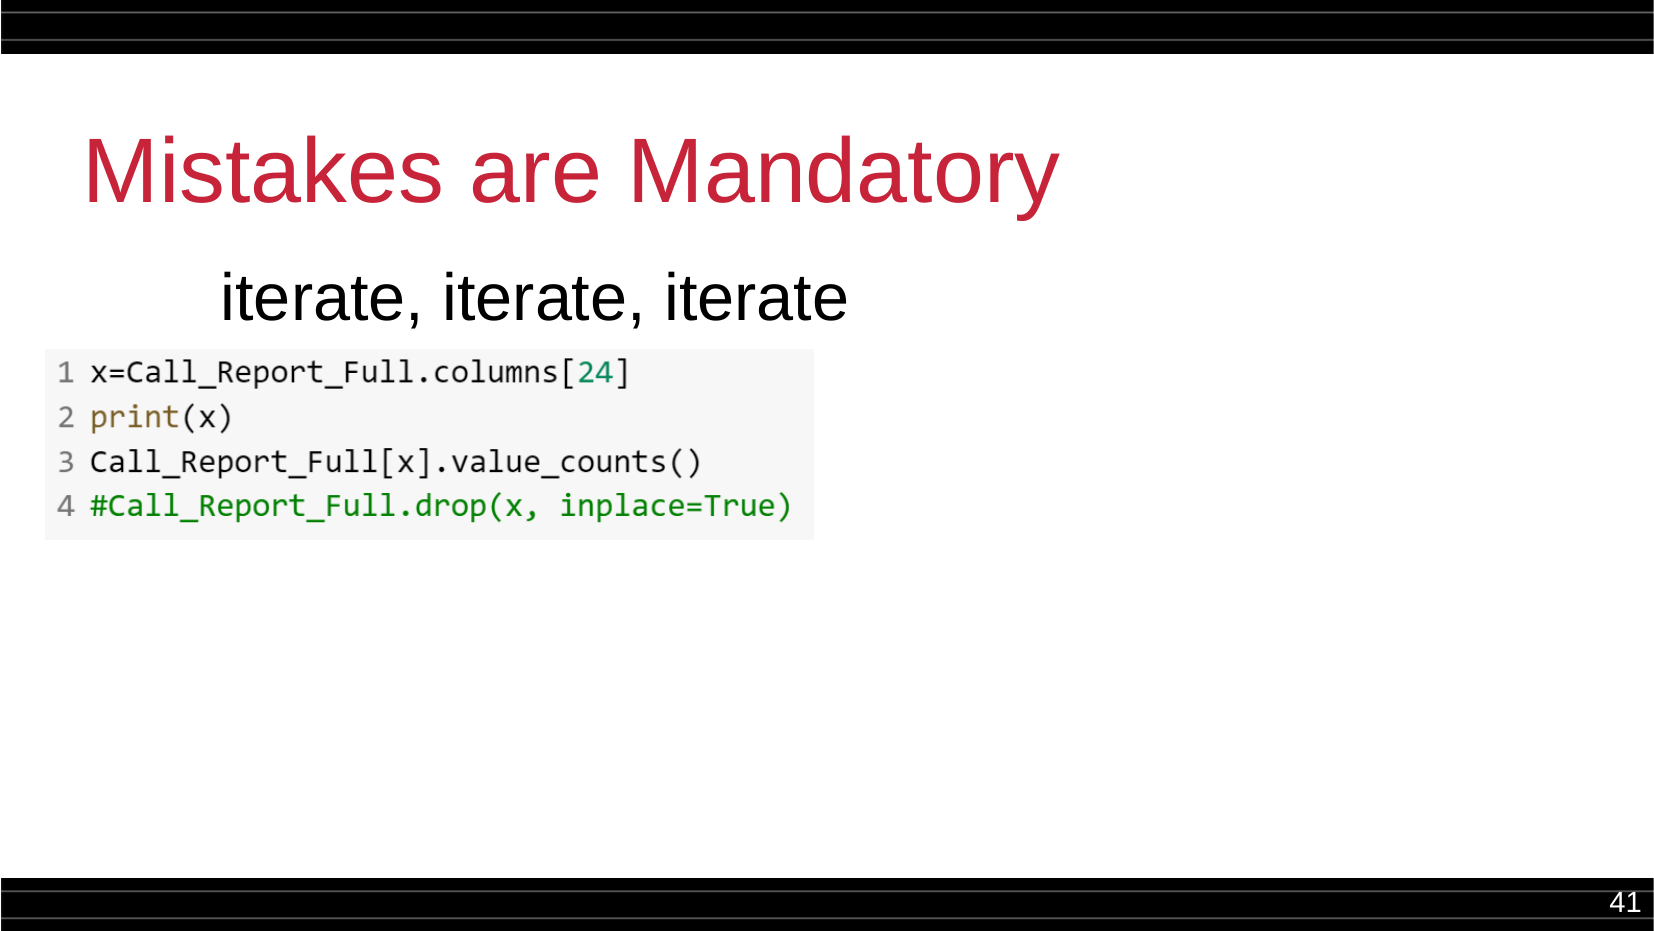

# Mistakes are Mandatory
iterate, iterate, iterate